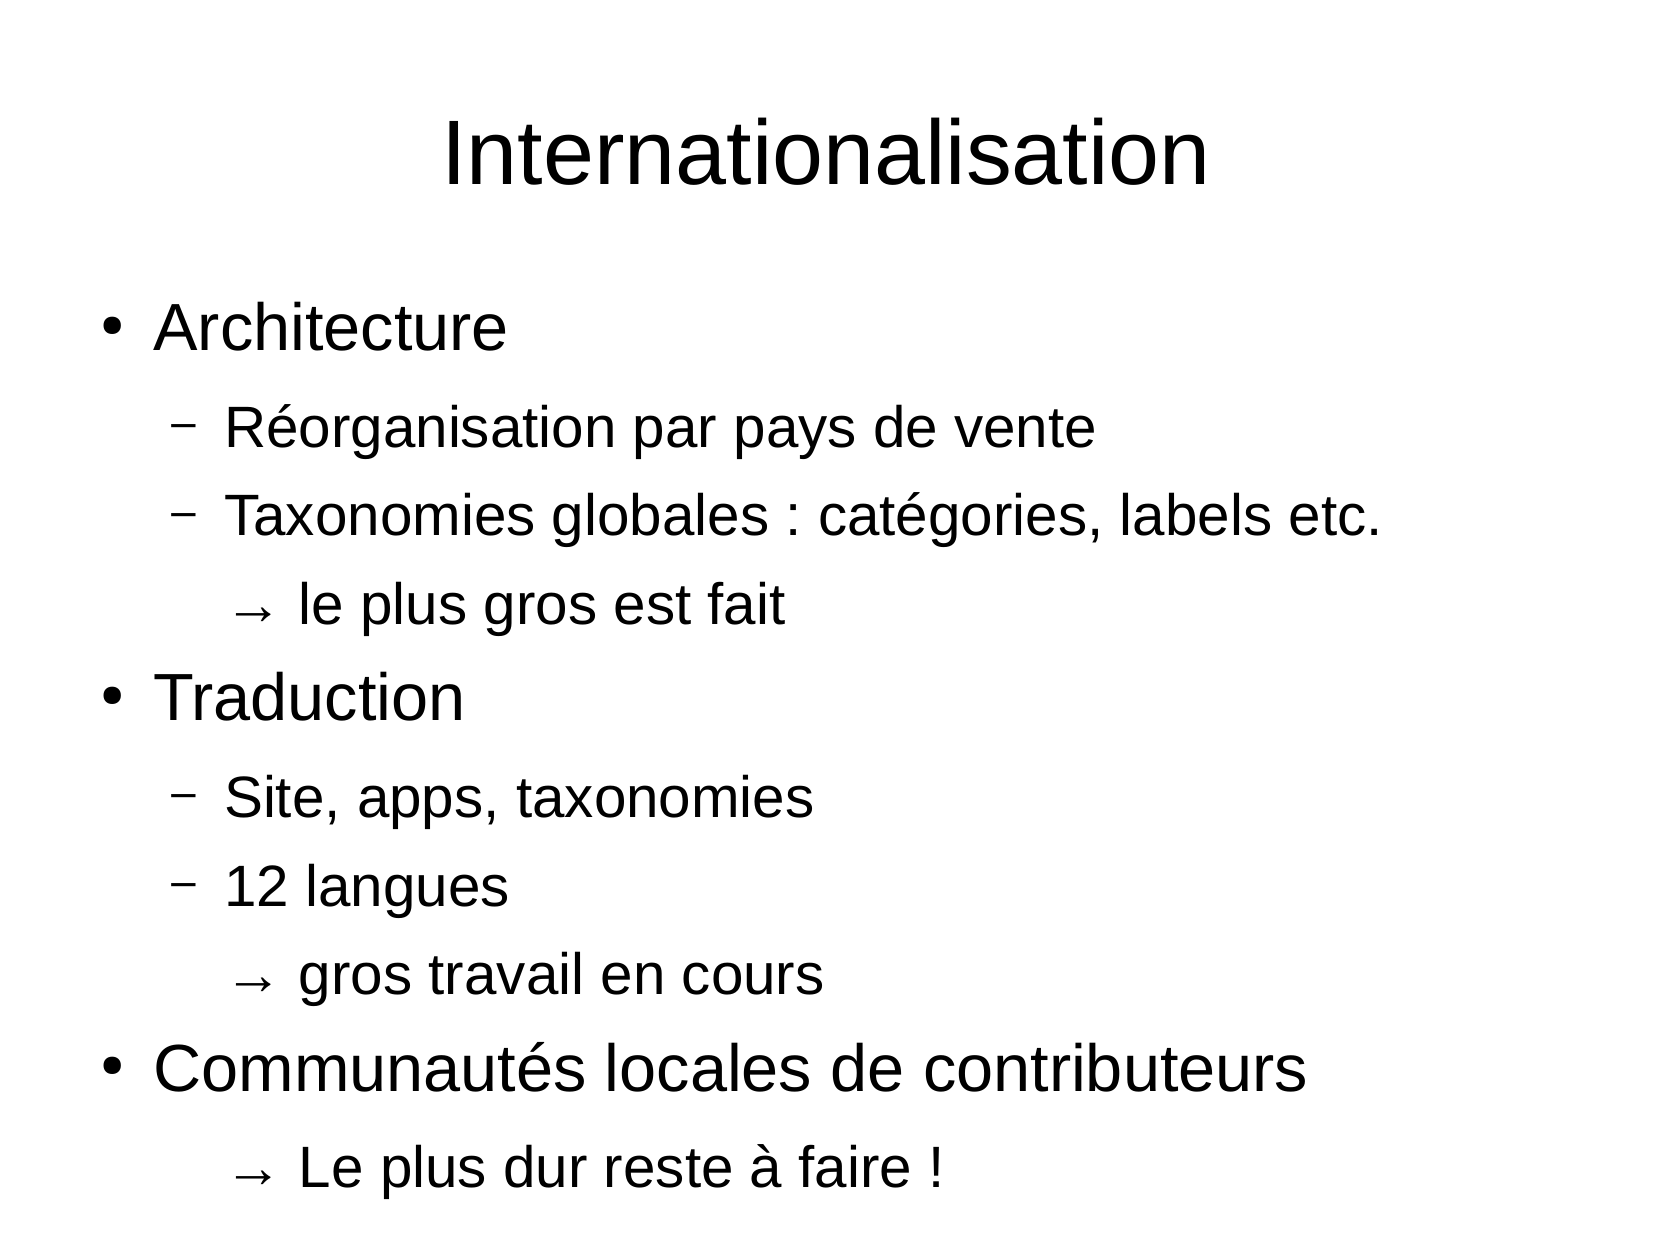

# Internationalisation
Architecture
Réorganisation par pays de vente
Taxonomies globales : catégories, labels etc.
→ le plus gros est fait
Traduction
Site, apps, taxonomies
12 langues
→ gros travail en cours
Communautés locales de contributeurs
→ Le plus dur reste à faire !